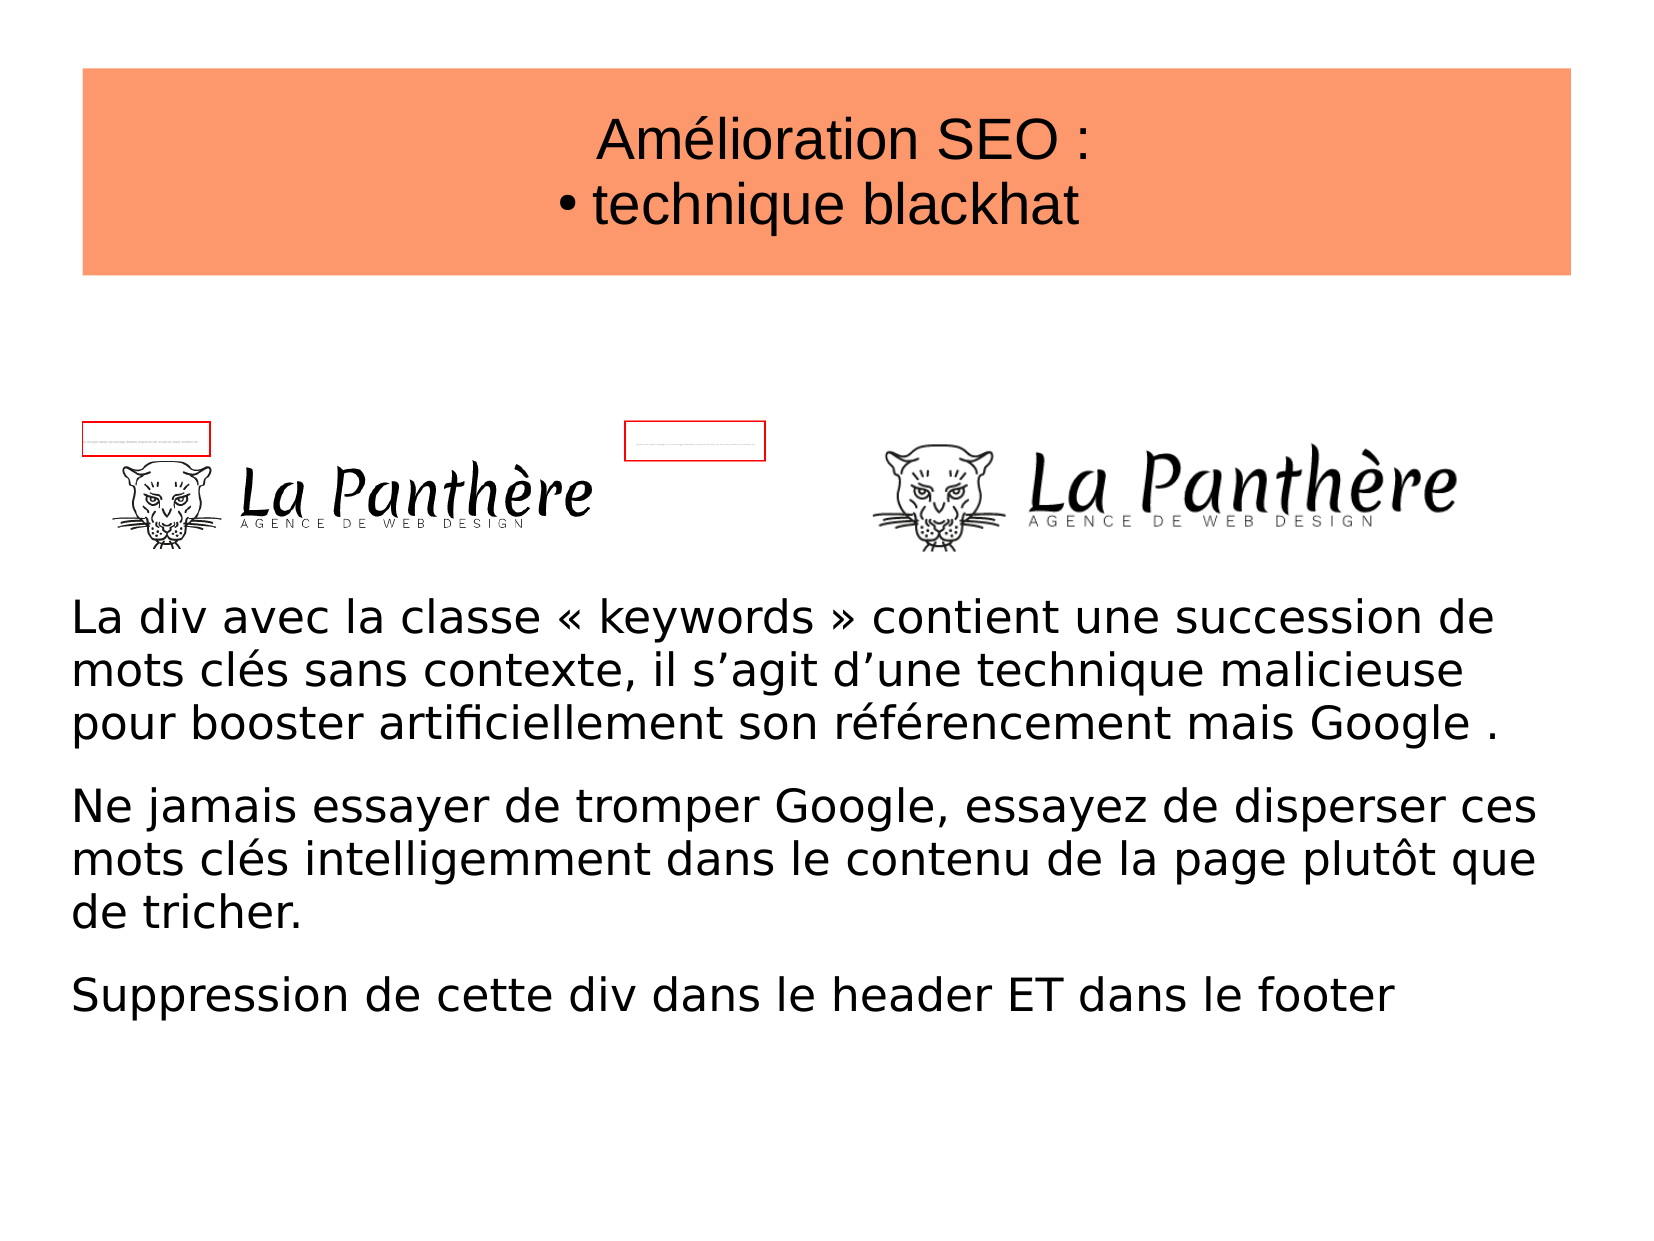

#
Amélioration SEO :
technique blackhat
La div avec la classe « keywords » contient une succession de mots clés sans contexte, il s’agit d’une technique malicieuse pour booster artificiellement son référencement mais Google .
Ne jamais essayer de tromper Google, essayez de disperser ces mots clés intelligemment dans le contenu de la page plutôt que de tricher.
Suppression de cette div dans le header ET dans le footer